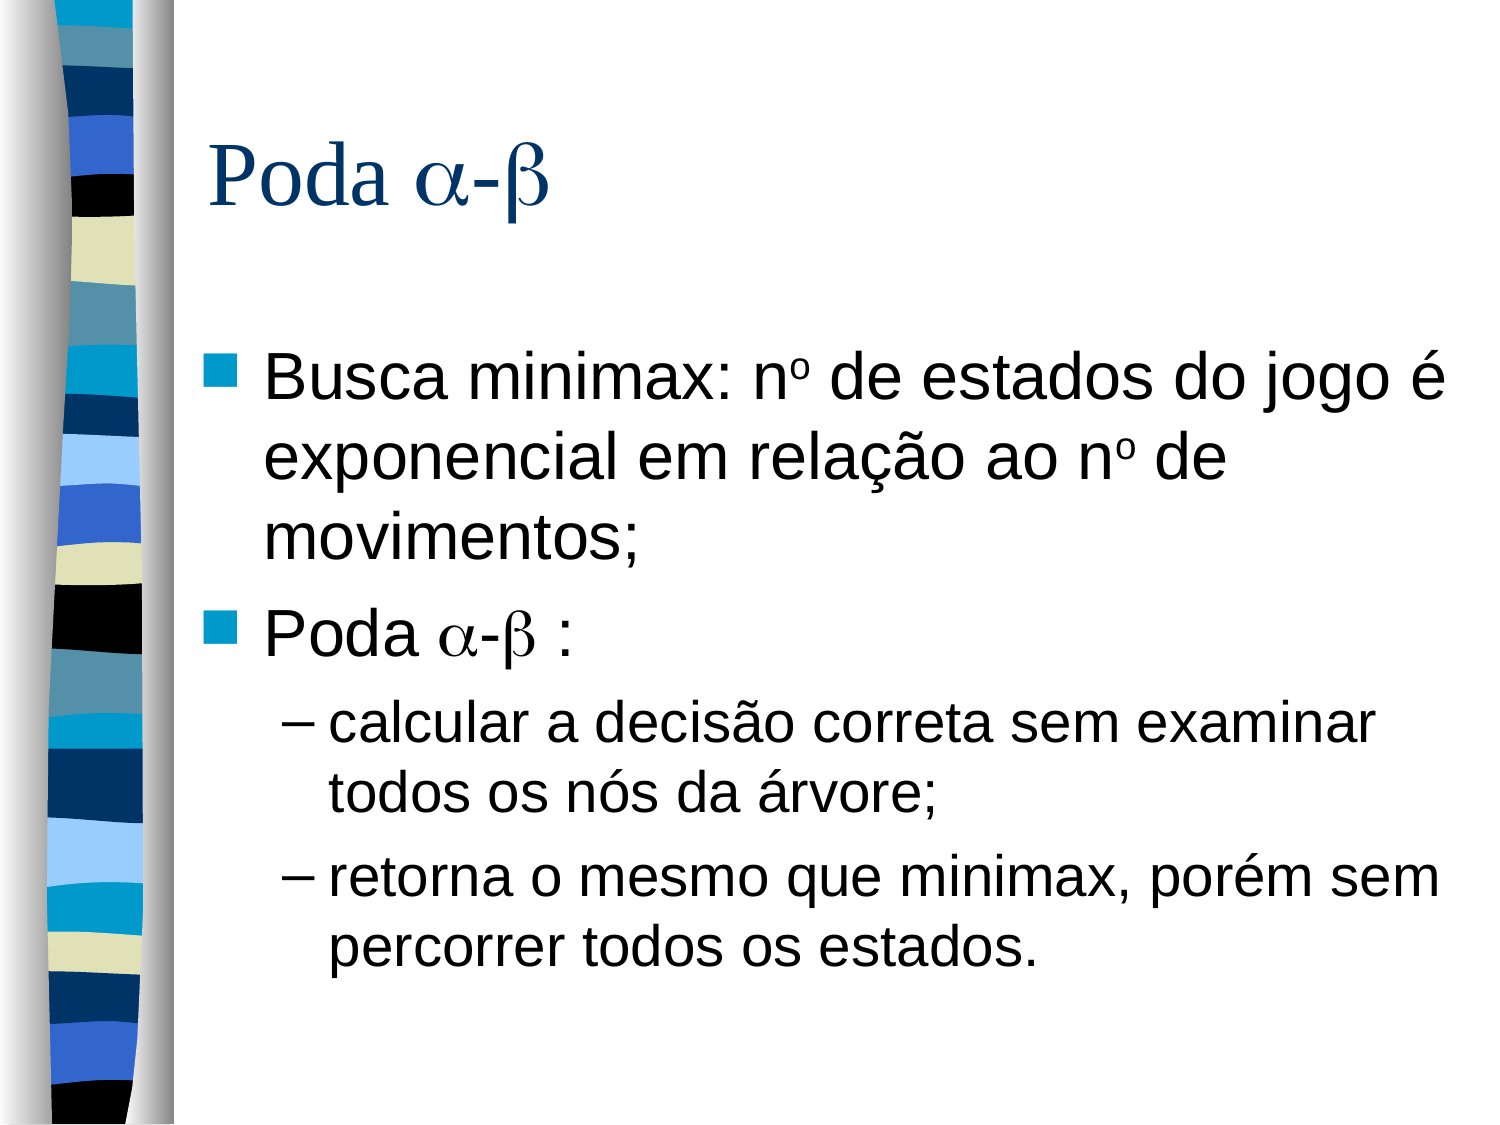

# Poda -
Busca minimax: no de estados do jogo é exponencial em relação ao no de movimentos;
Poda - :
calcular a decisão correta sem examinar todos os nós da árvore;
retorna o mesmo que minimax, porém sem percorrer todos os estados.